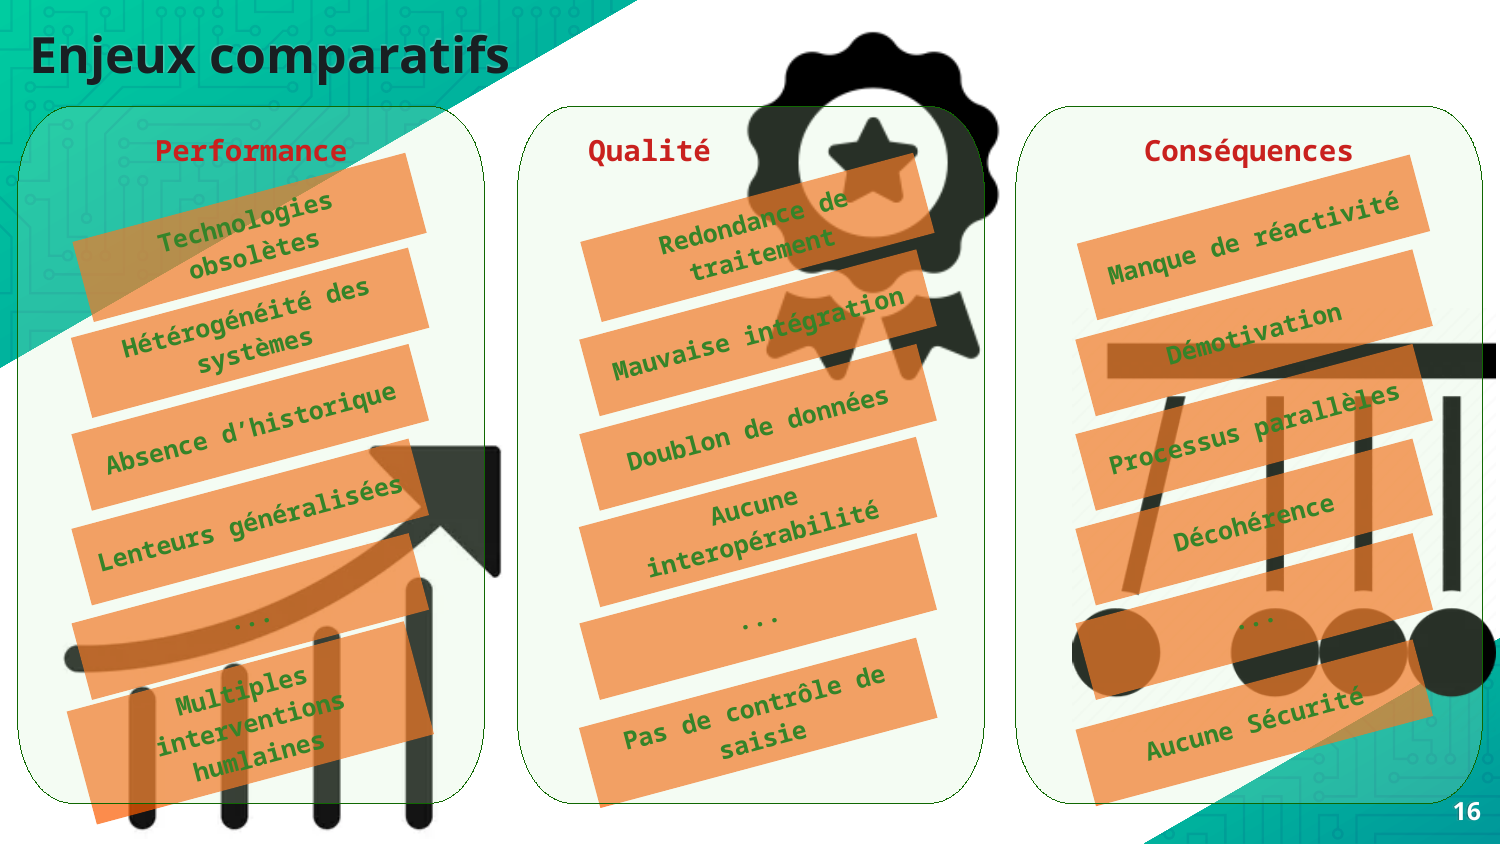

Redondance de traitement
Mauvaise intégration
Doublon de données
Aucune interopérabilité
...
Pas de contrôle de saisie
Qualité
# Enjeux comparatifs
Performance
Technologies obsolètes
Hétérogénéité des systèmes
Absence d’historique
Lenteurs généralisées
...
Multiples interventions humlaines
Conséquences
Manque de réactivité
Démotivation
Processus parallèles
Décohérence
...
Aucune Sécurité